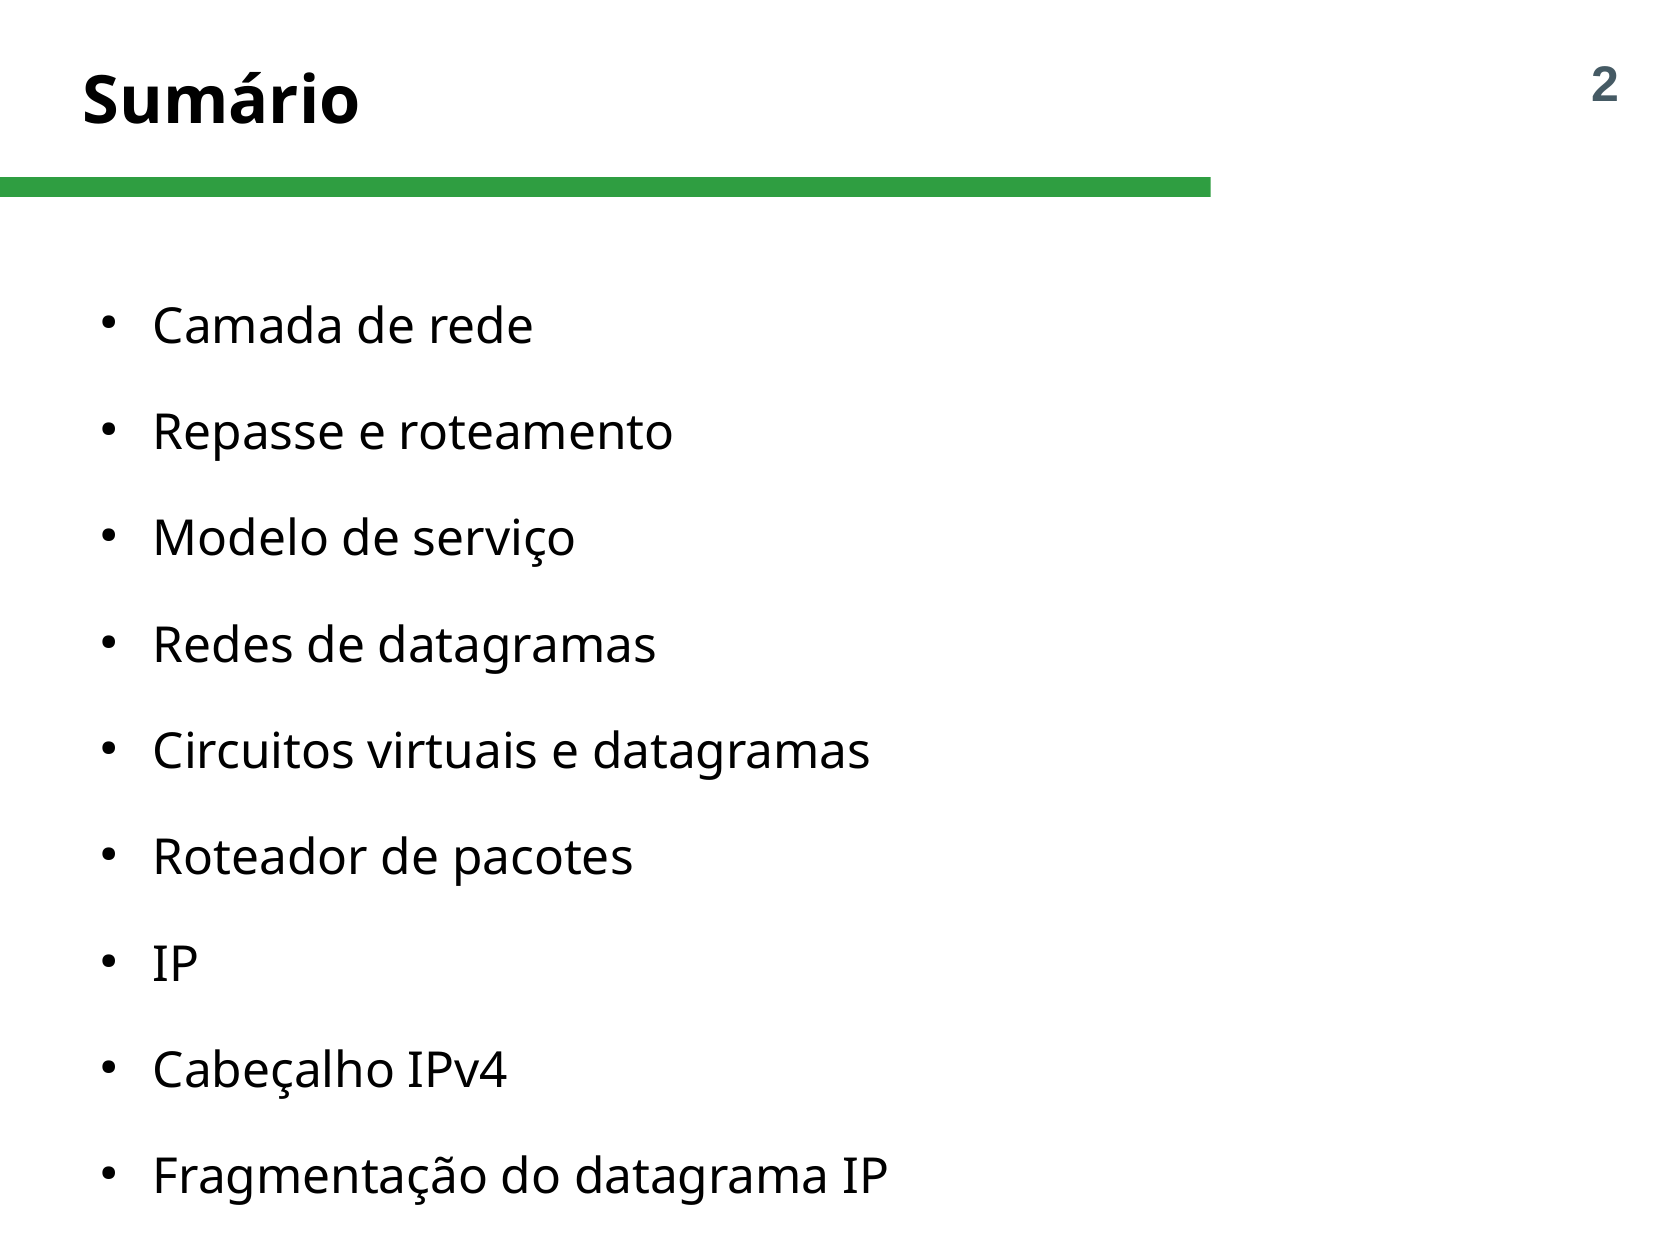

# Sumário
Camada de rede
Repasse e roteamento
Modelo de serviço
Redes de datagramas
Circuitos virtuais e datagramas
Roteador de pacotes
IP
Cabeçalho IPv4
Fragmentação do datagrama IP